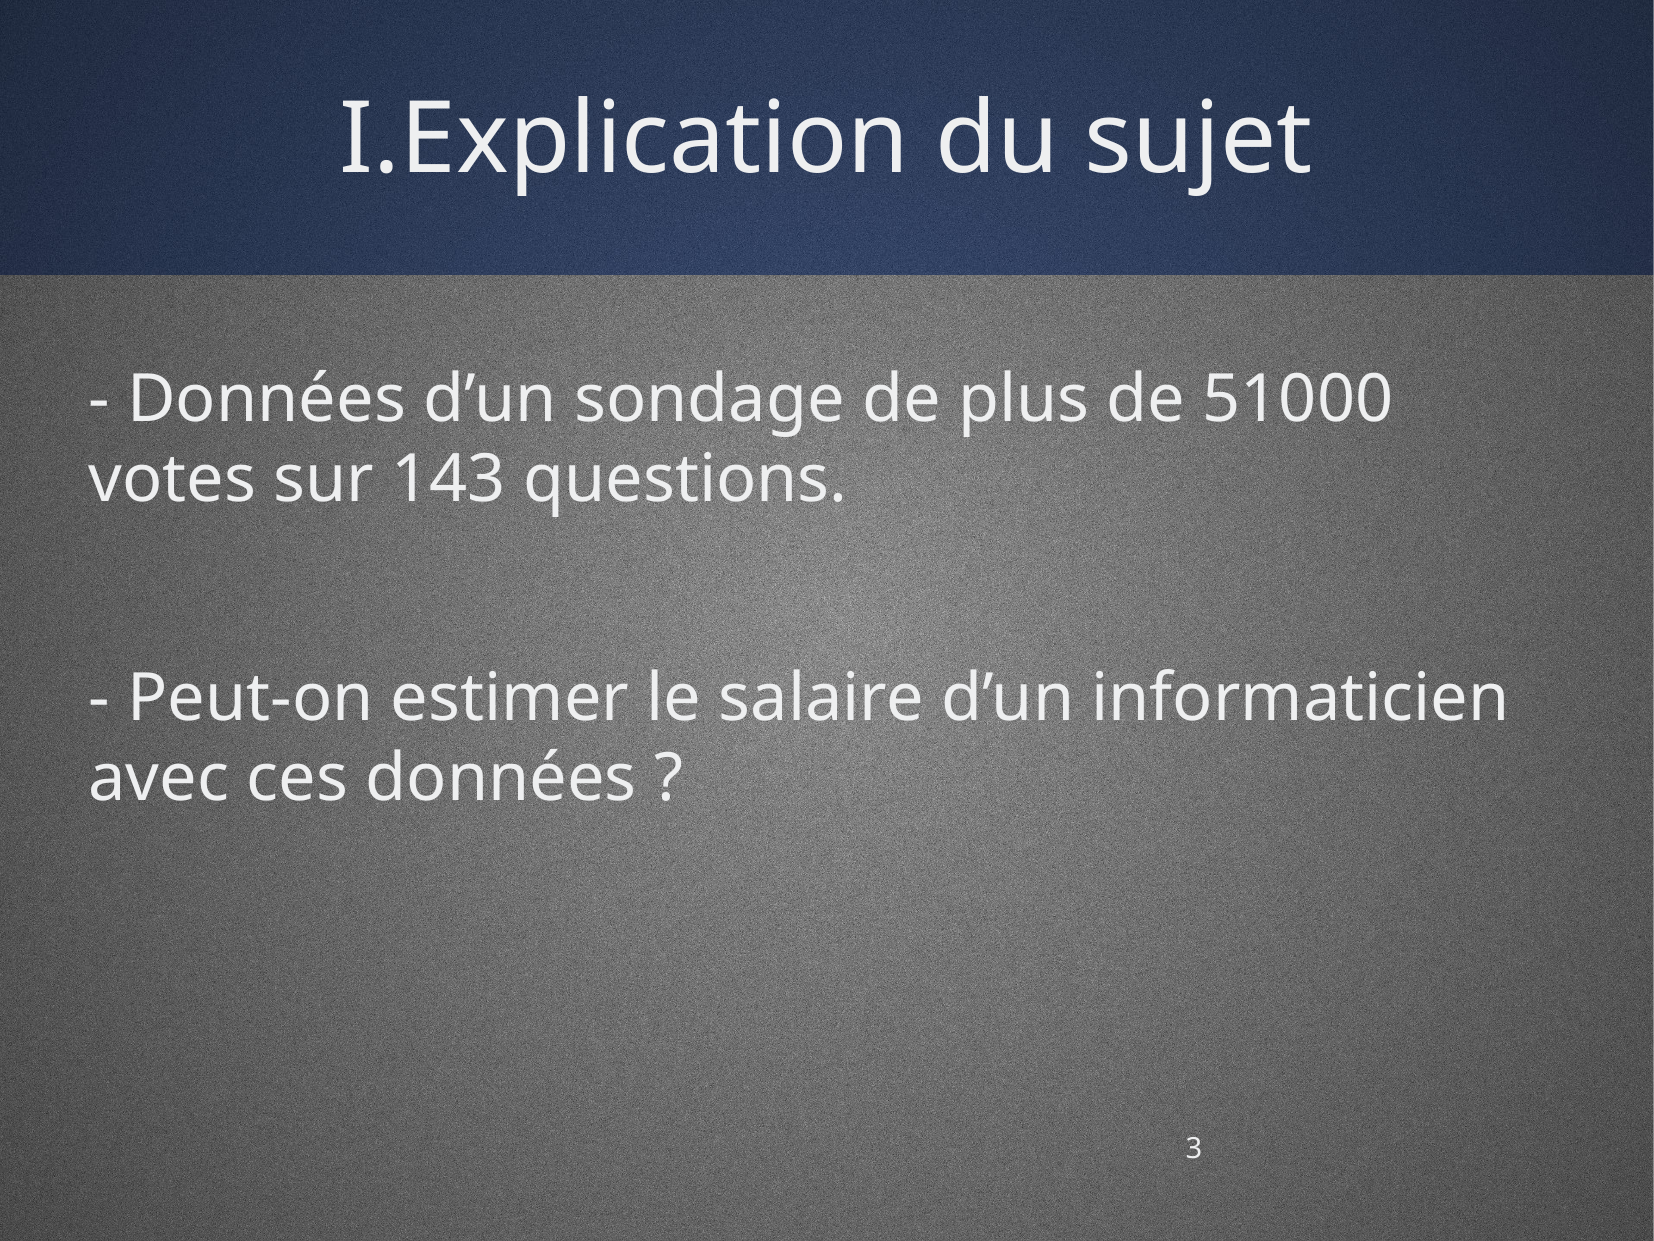

# I.Explication du sujet
- Données d’un sondage de plus de 51000 votes sur 143 questions.
- Peut-on estimer le salaire d’un informaticien avec ces données ?